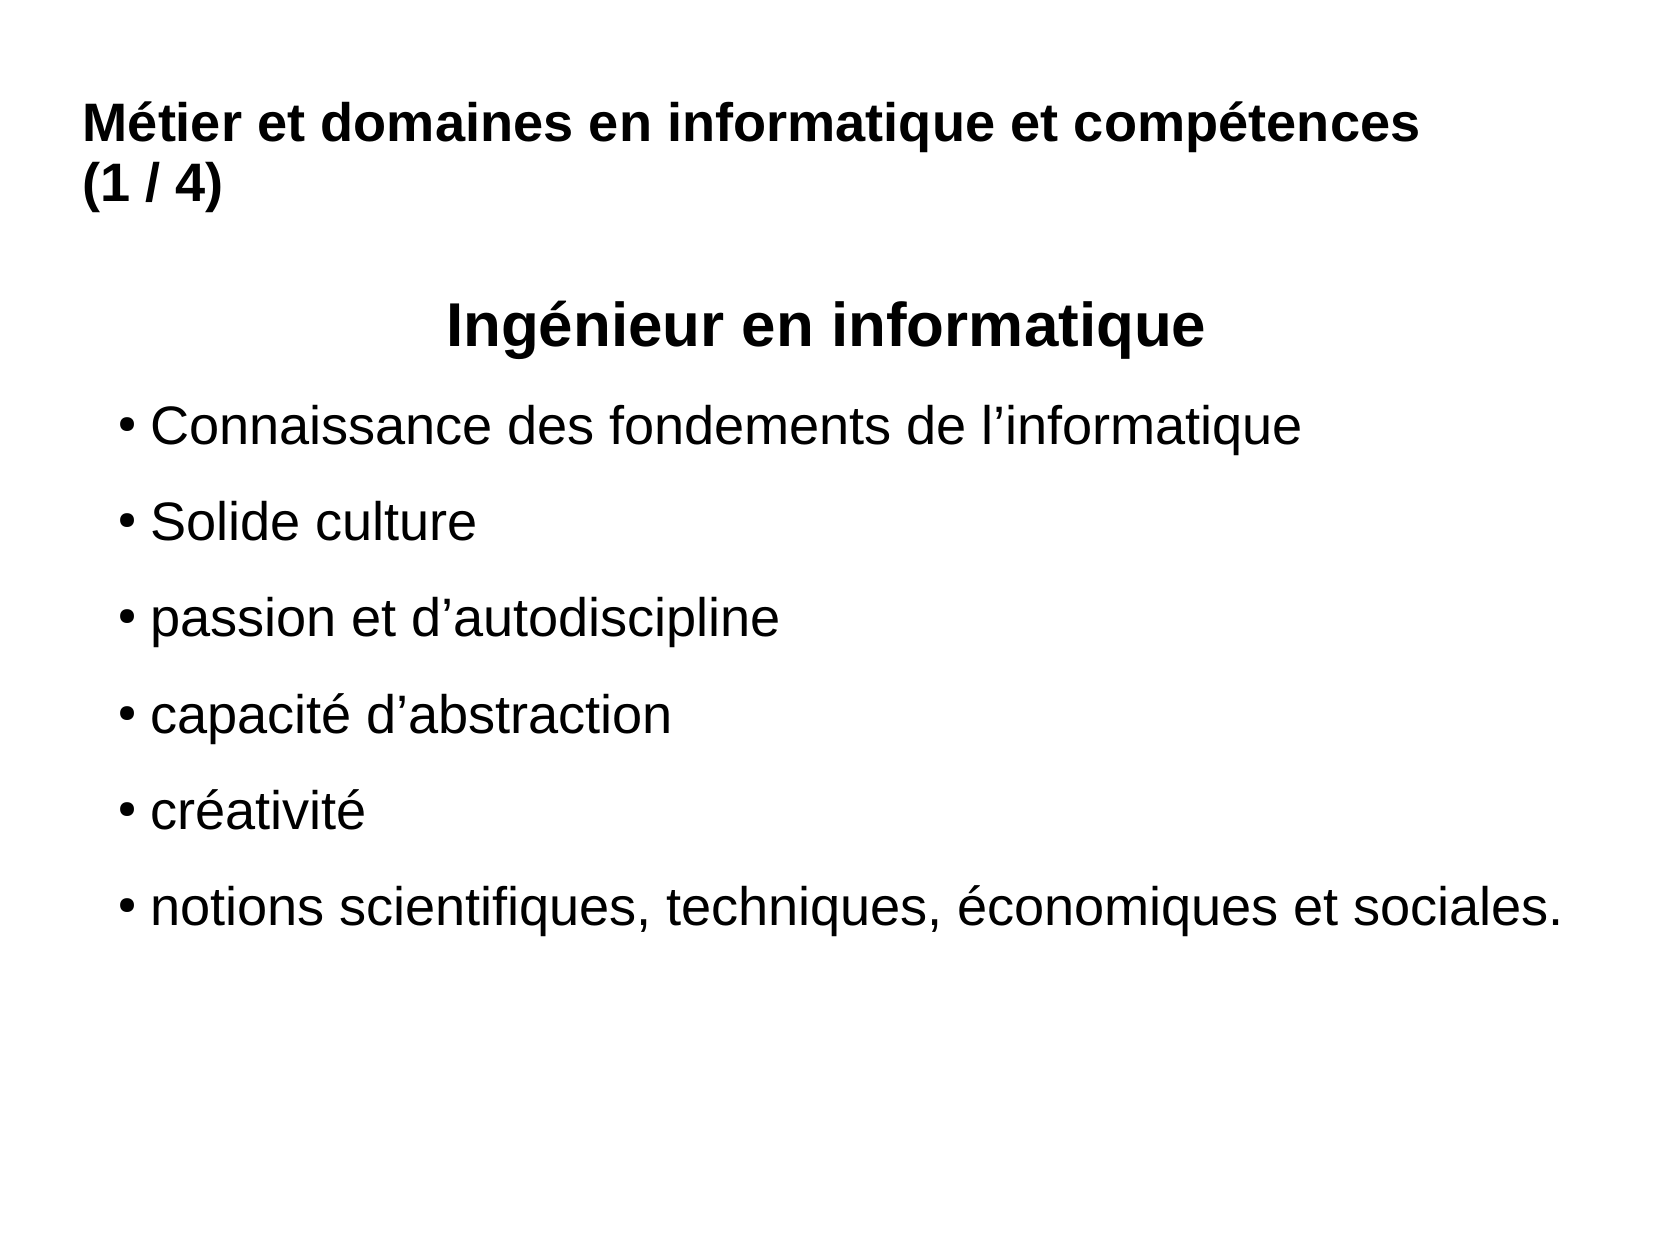

# Métier et domaines en informatique et compétences (1 / 4)
Ingénieur en informatique
Connaissance des fondements de l’informatique
Solide culture
passion et d’autodiscipline
capacité d’abstraction
créativité
notions scientifiques, techniques, économiques et sociales.